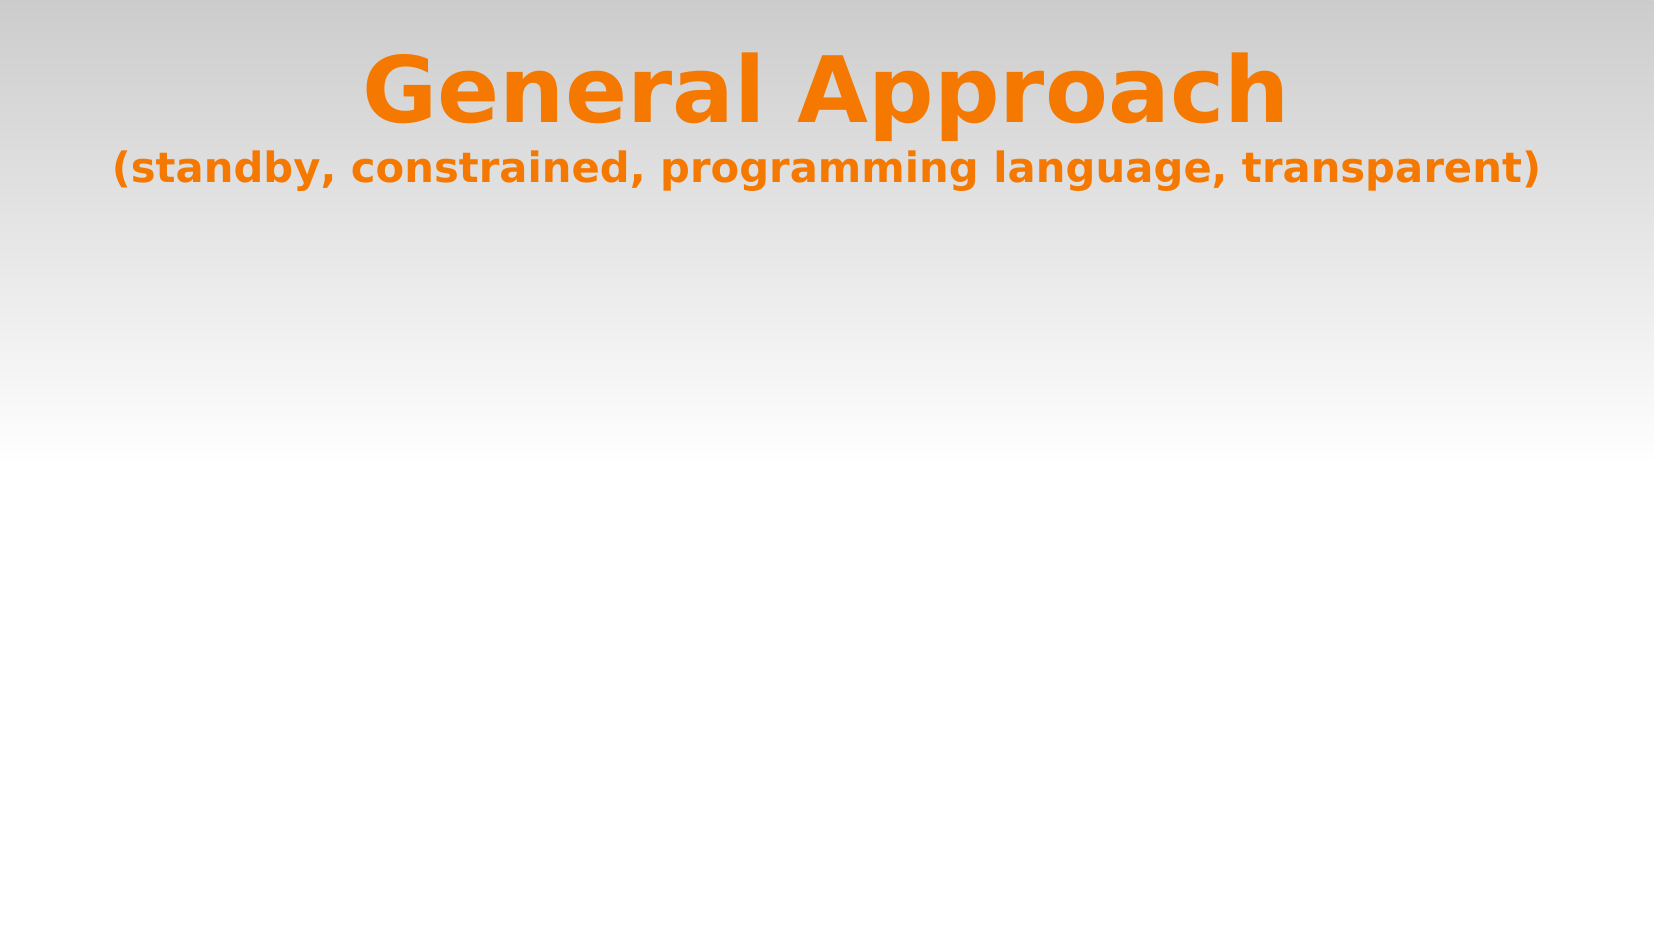

# General Approach (standby, constrained, programming language, transparent)